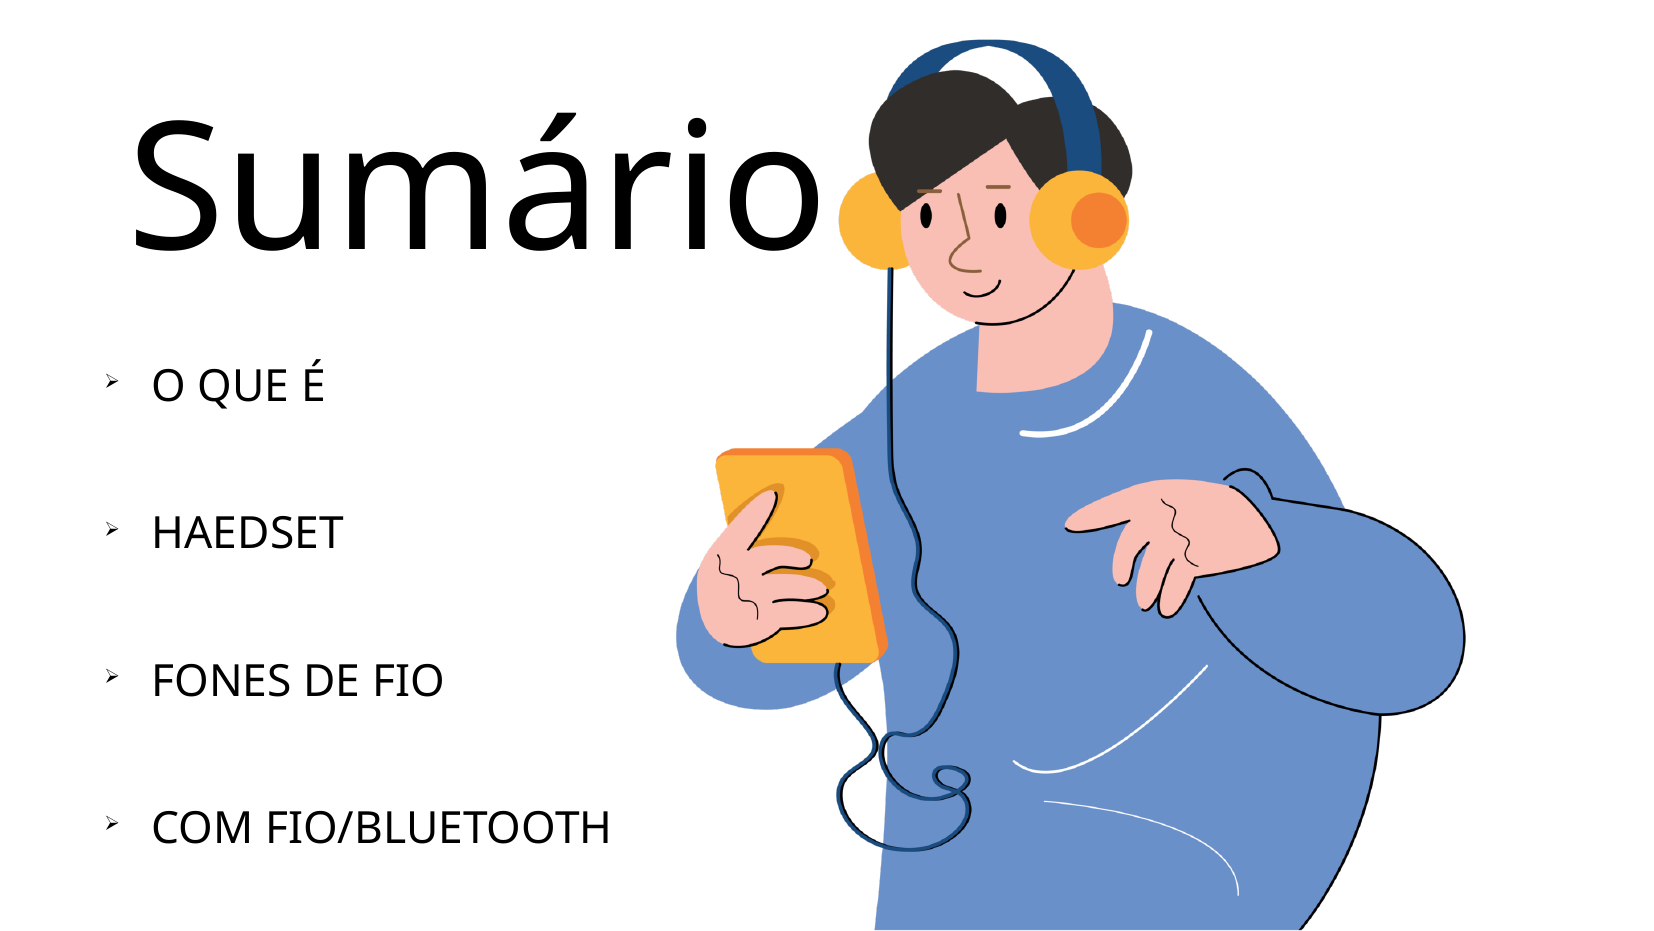

# Sumário
O QUE É
HAEDSET
FONES DE FIO
COM FIO/BLUETOOTH